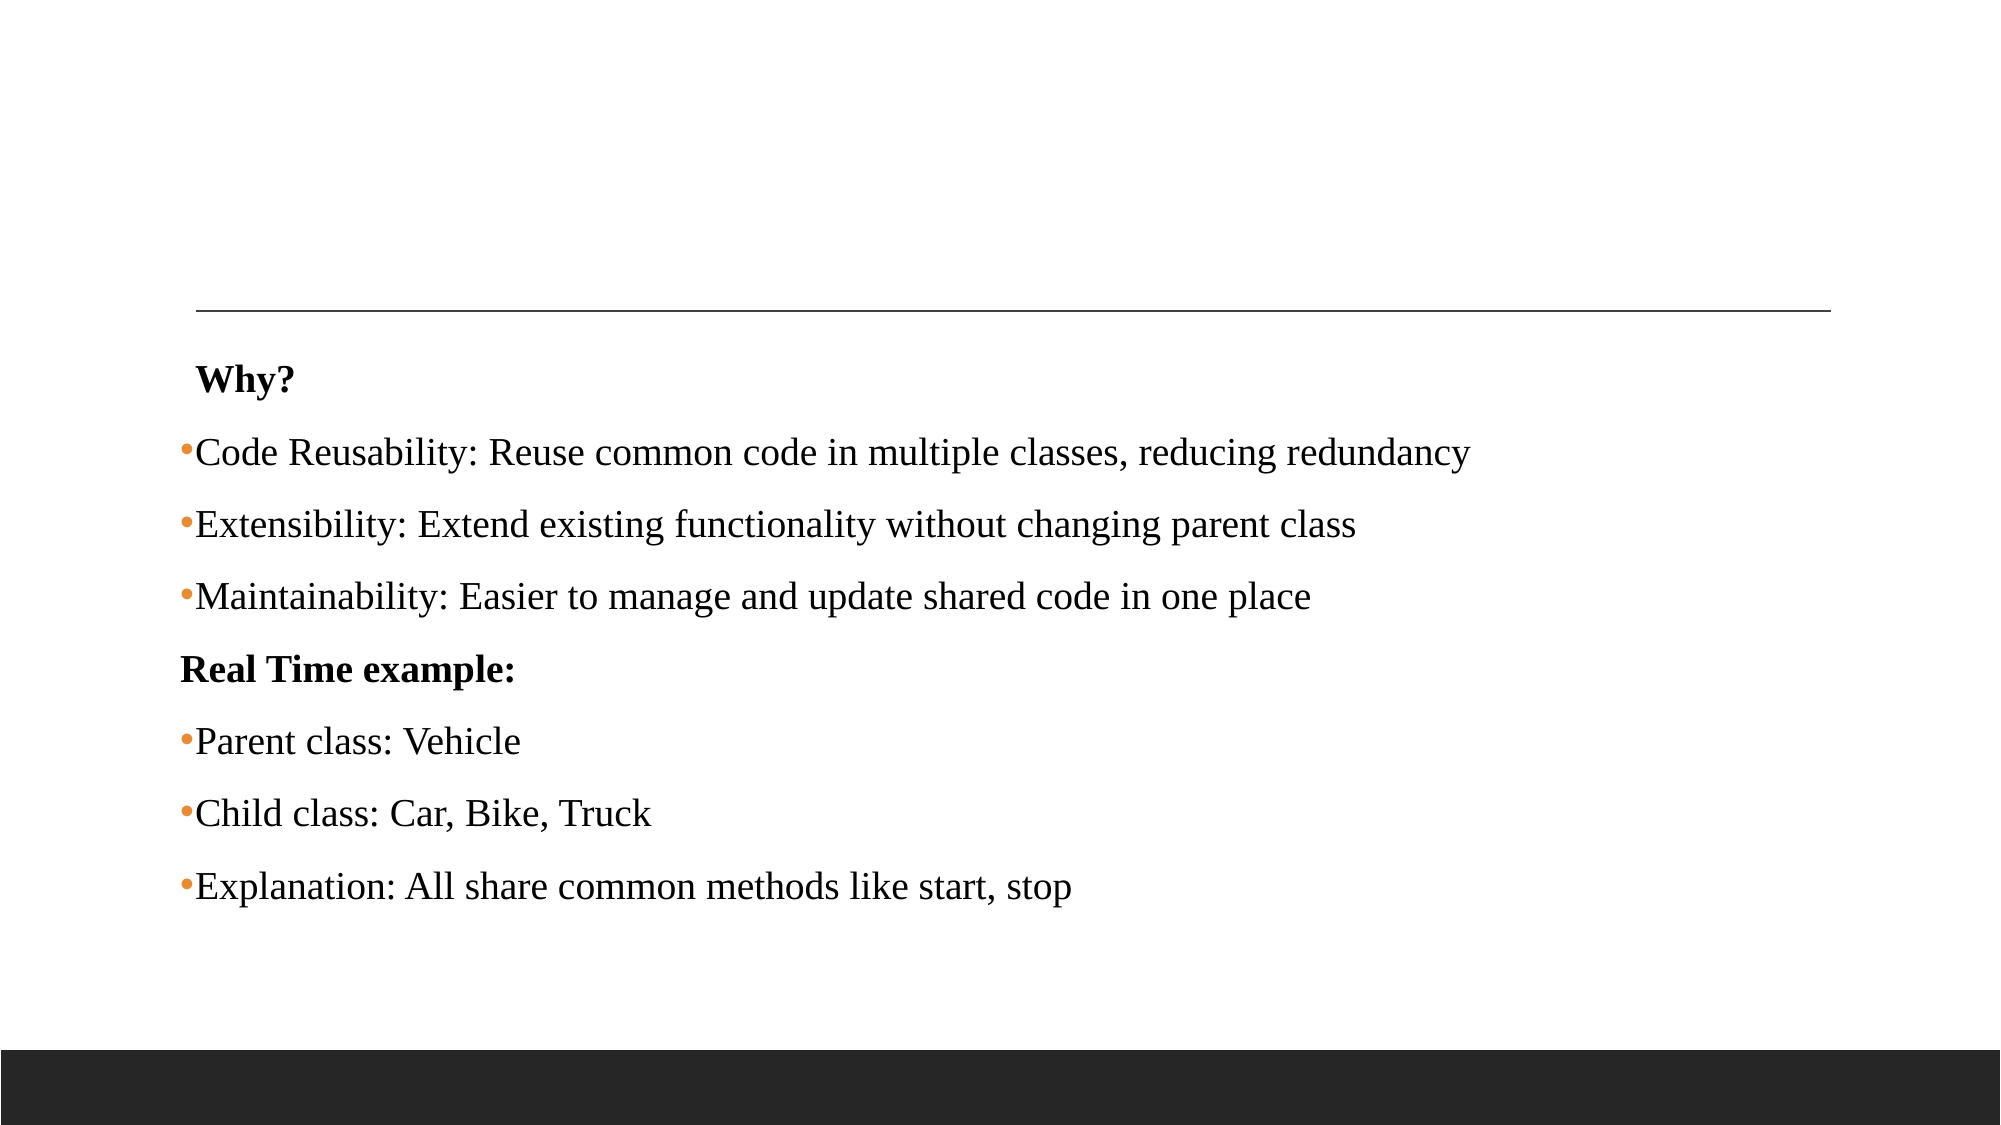

# Why?
Code Reusability: Reuse common code in multiple classes, reducing redundancy
Extensibility: Extend existing functionality without changing parent class
Maintainability: Easier to manage and update shared code in one place
Real Time example:
Parent class: Vehicle
Child class: Car, Bike, Truck
Explanation: All share common methods like start, stop